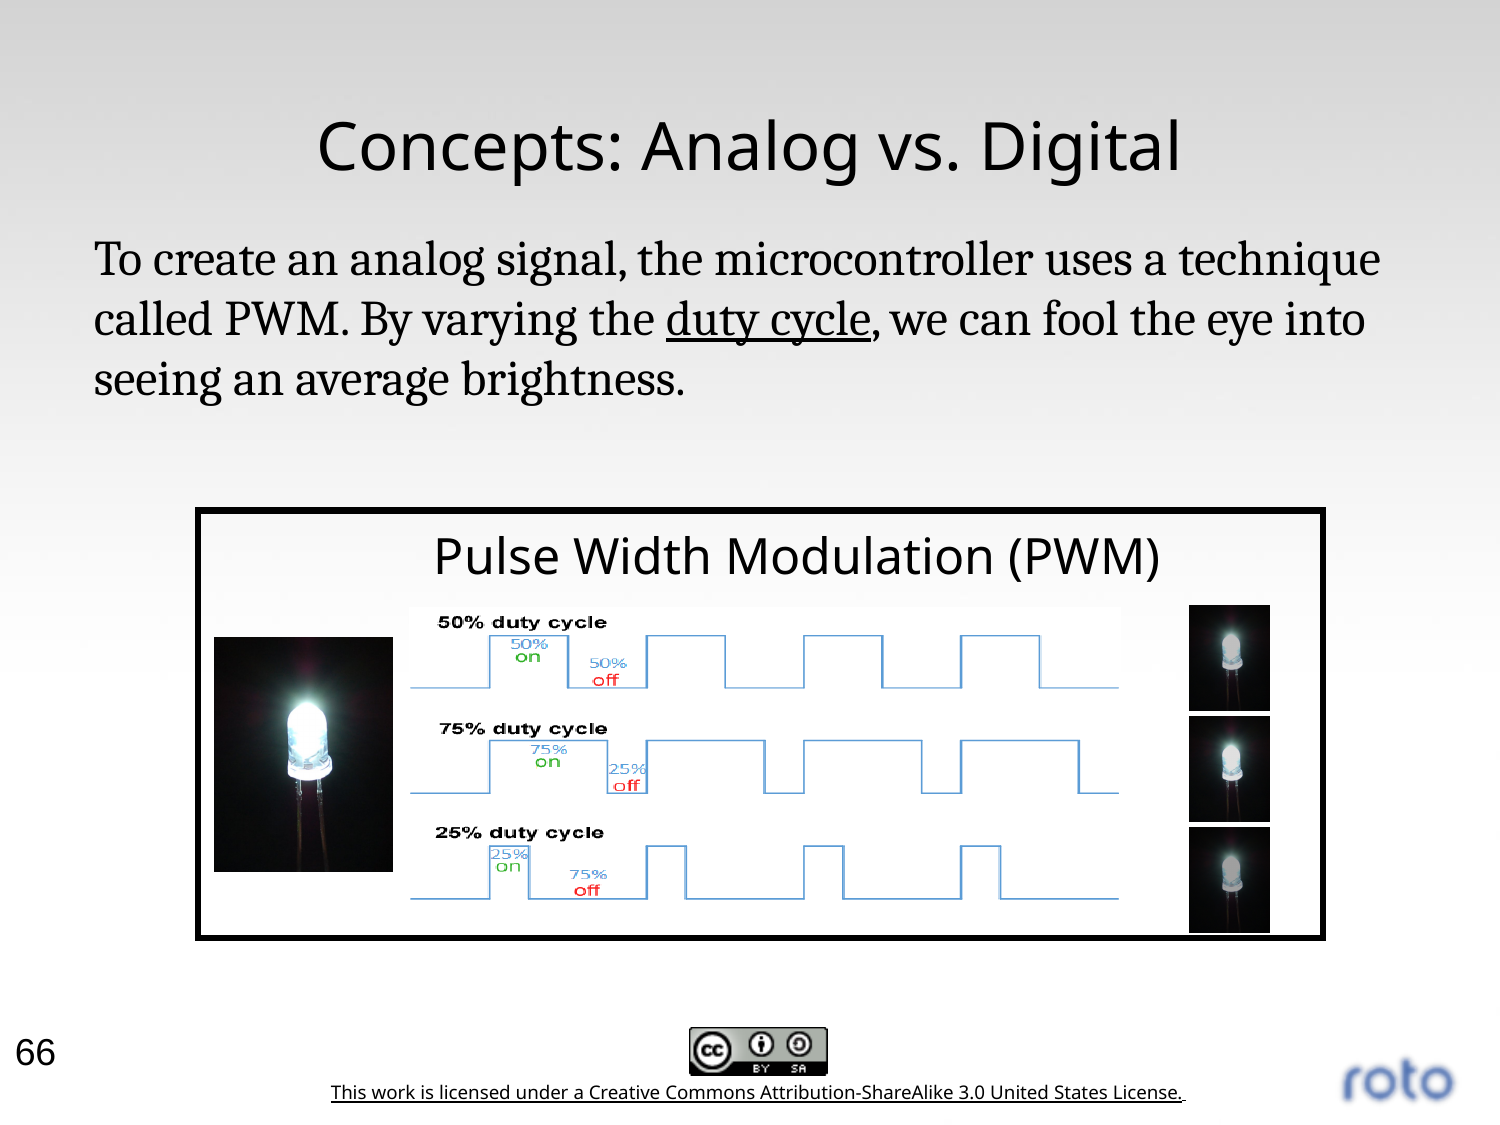

# Concepts: Analog vs. Digital
To create an analog signal, the microcontroller uses a technique called PWM. By varying the duty cycle, we can fool the eye into seeing an average brightness.
Pulse Width Modulation (PWM)